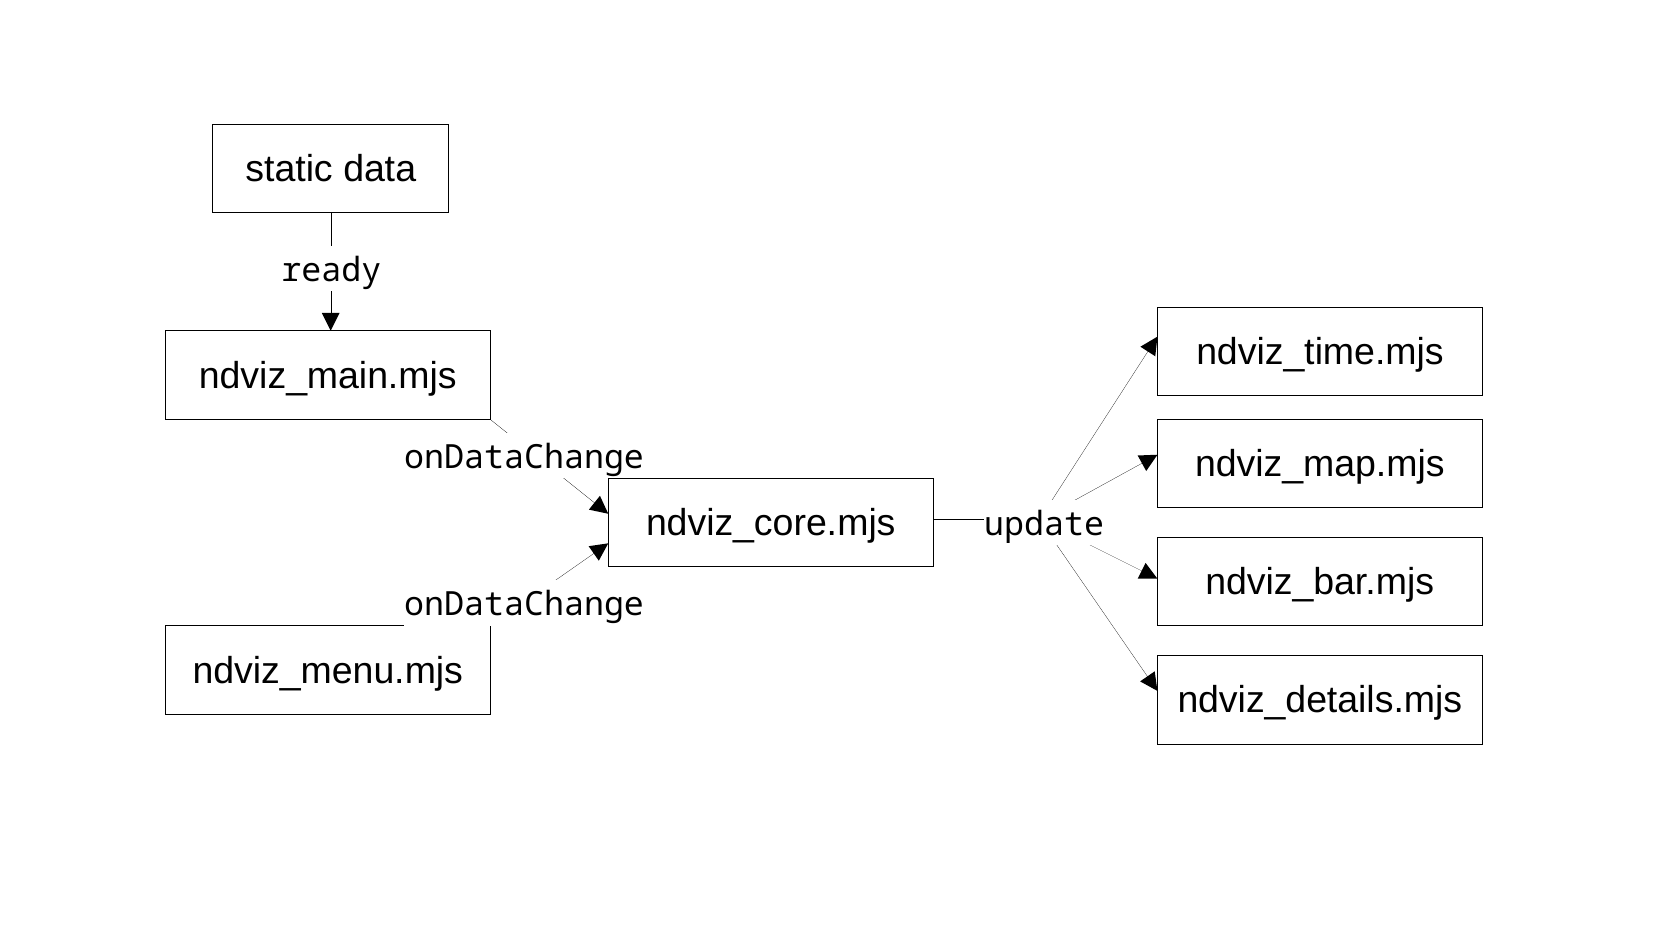

static data
ready
ndviz_time.mjs
ndviz_main.mjs
ndviz_map.mjs
onDataChange
ndviz_core.mjs
update
ndviz_bar.mjs
onDataChange
ndviz_menu.mjs
ndviz_details.mjs